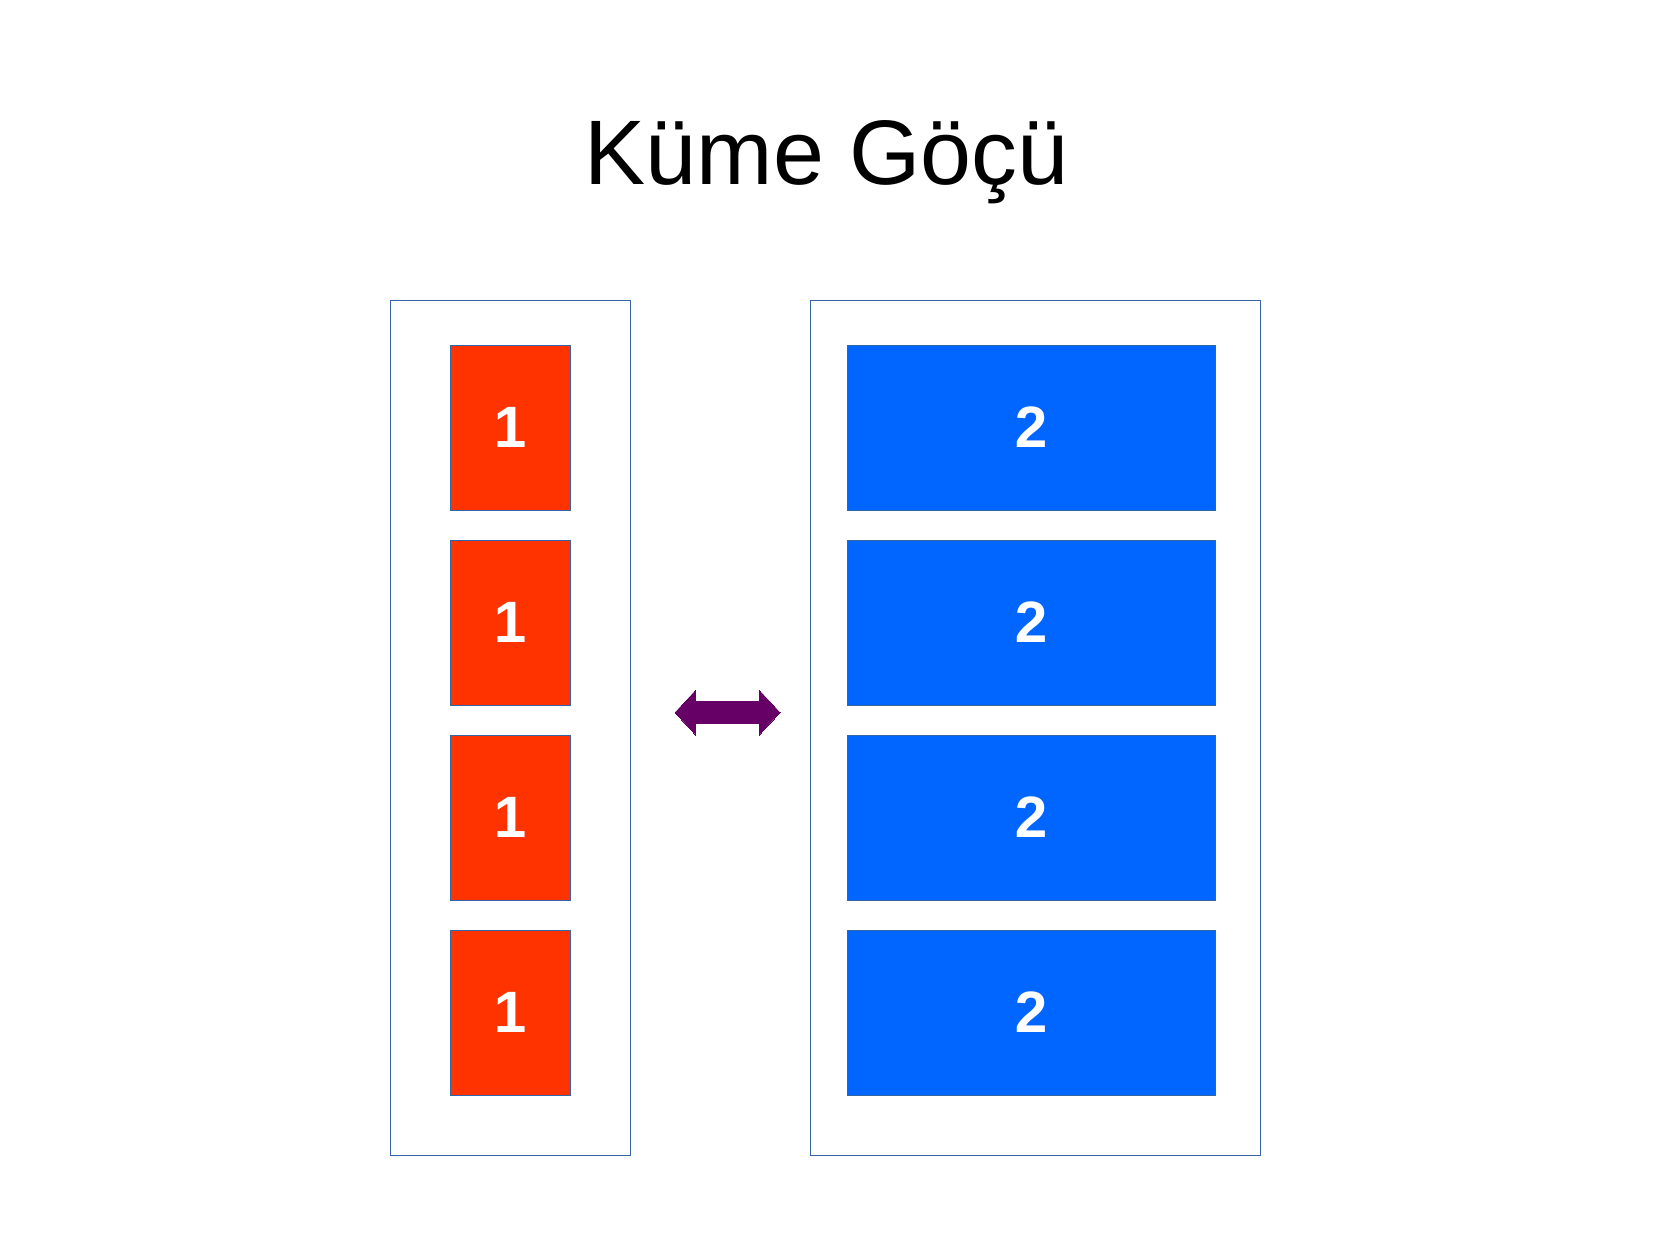

# Küme Göçü
1
2
1
2
1
2
1
2